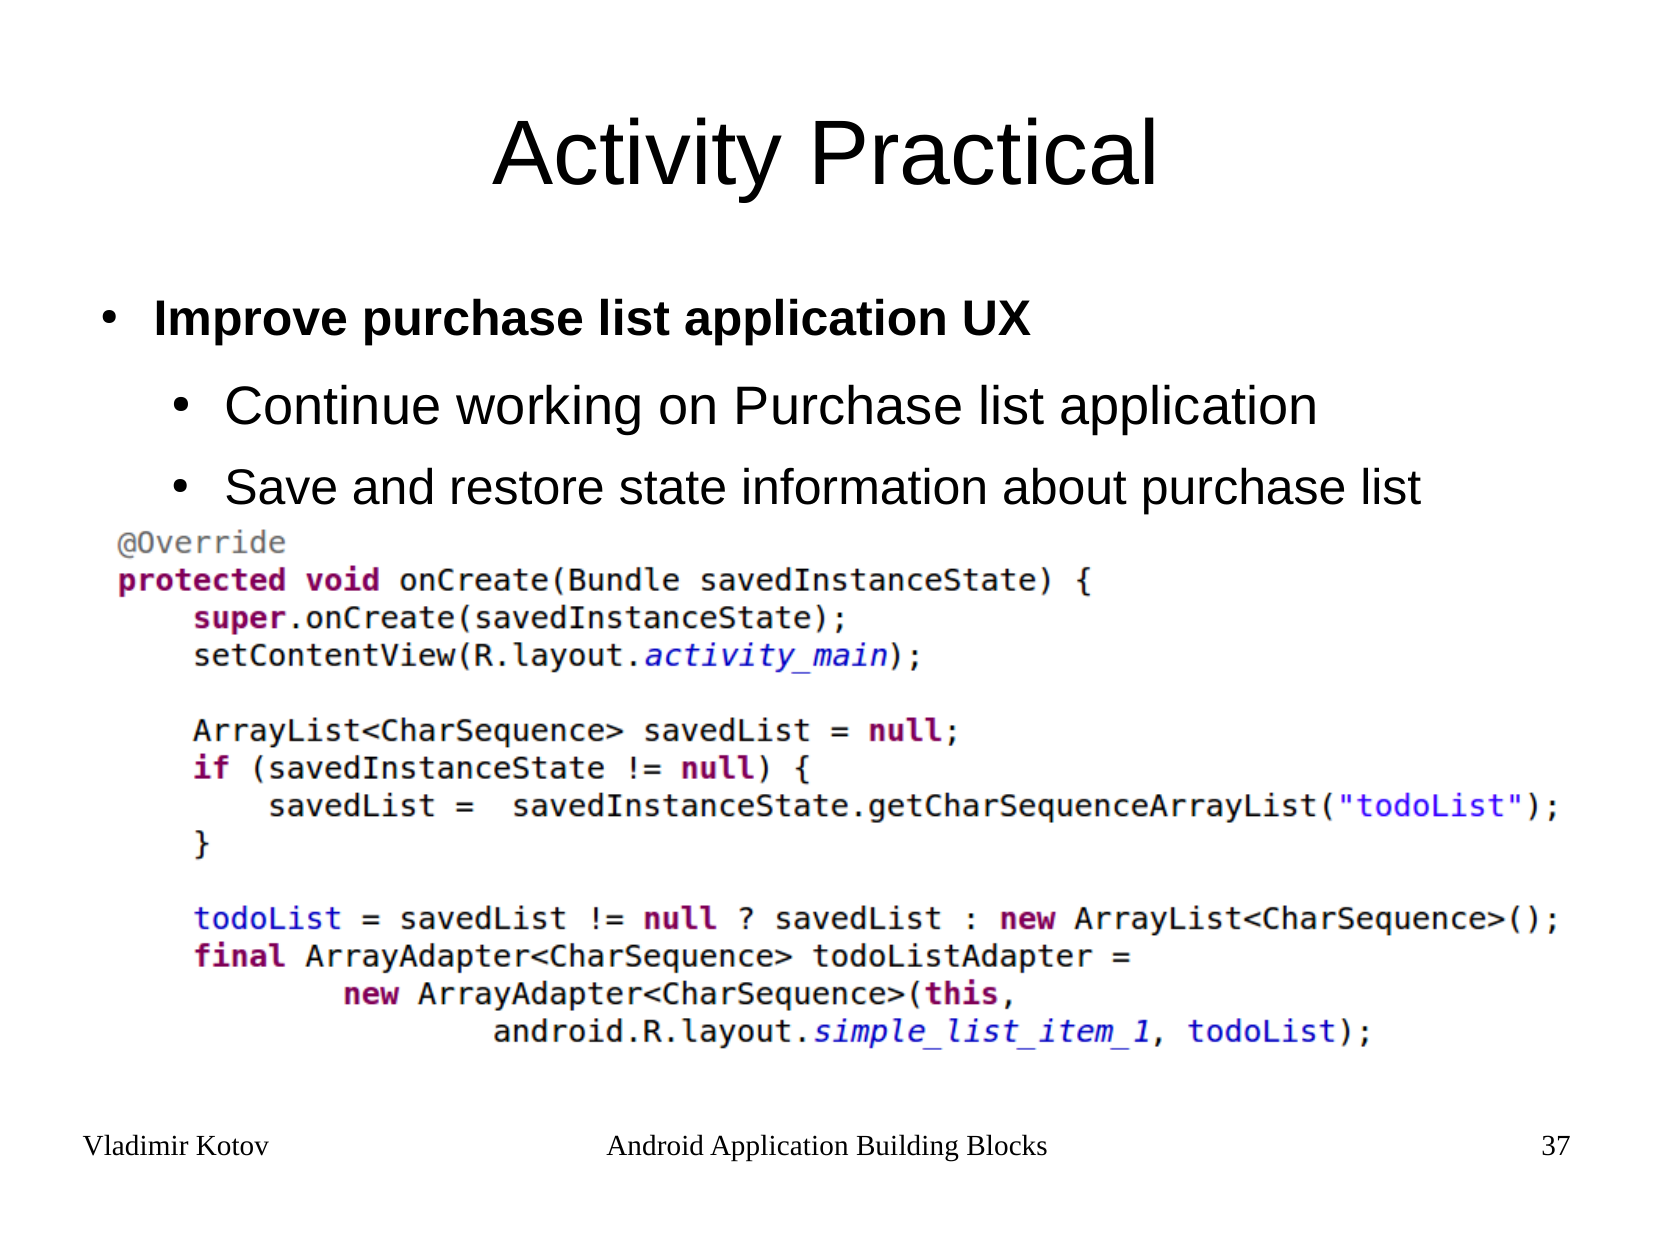

# Activity Practical
Improve purchase list application UX
Continue working on Purchase list application
Save and restore state information about purchase list entries
Vladimir Kotov
Android Application Building Blocks
37